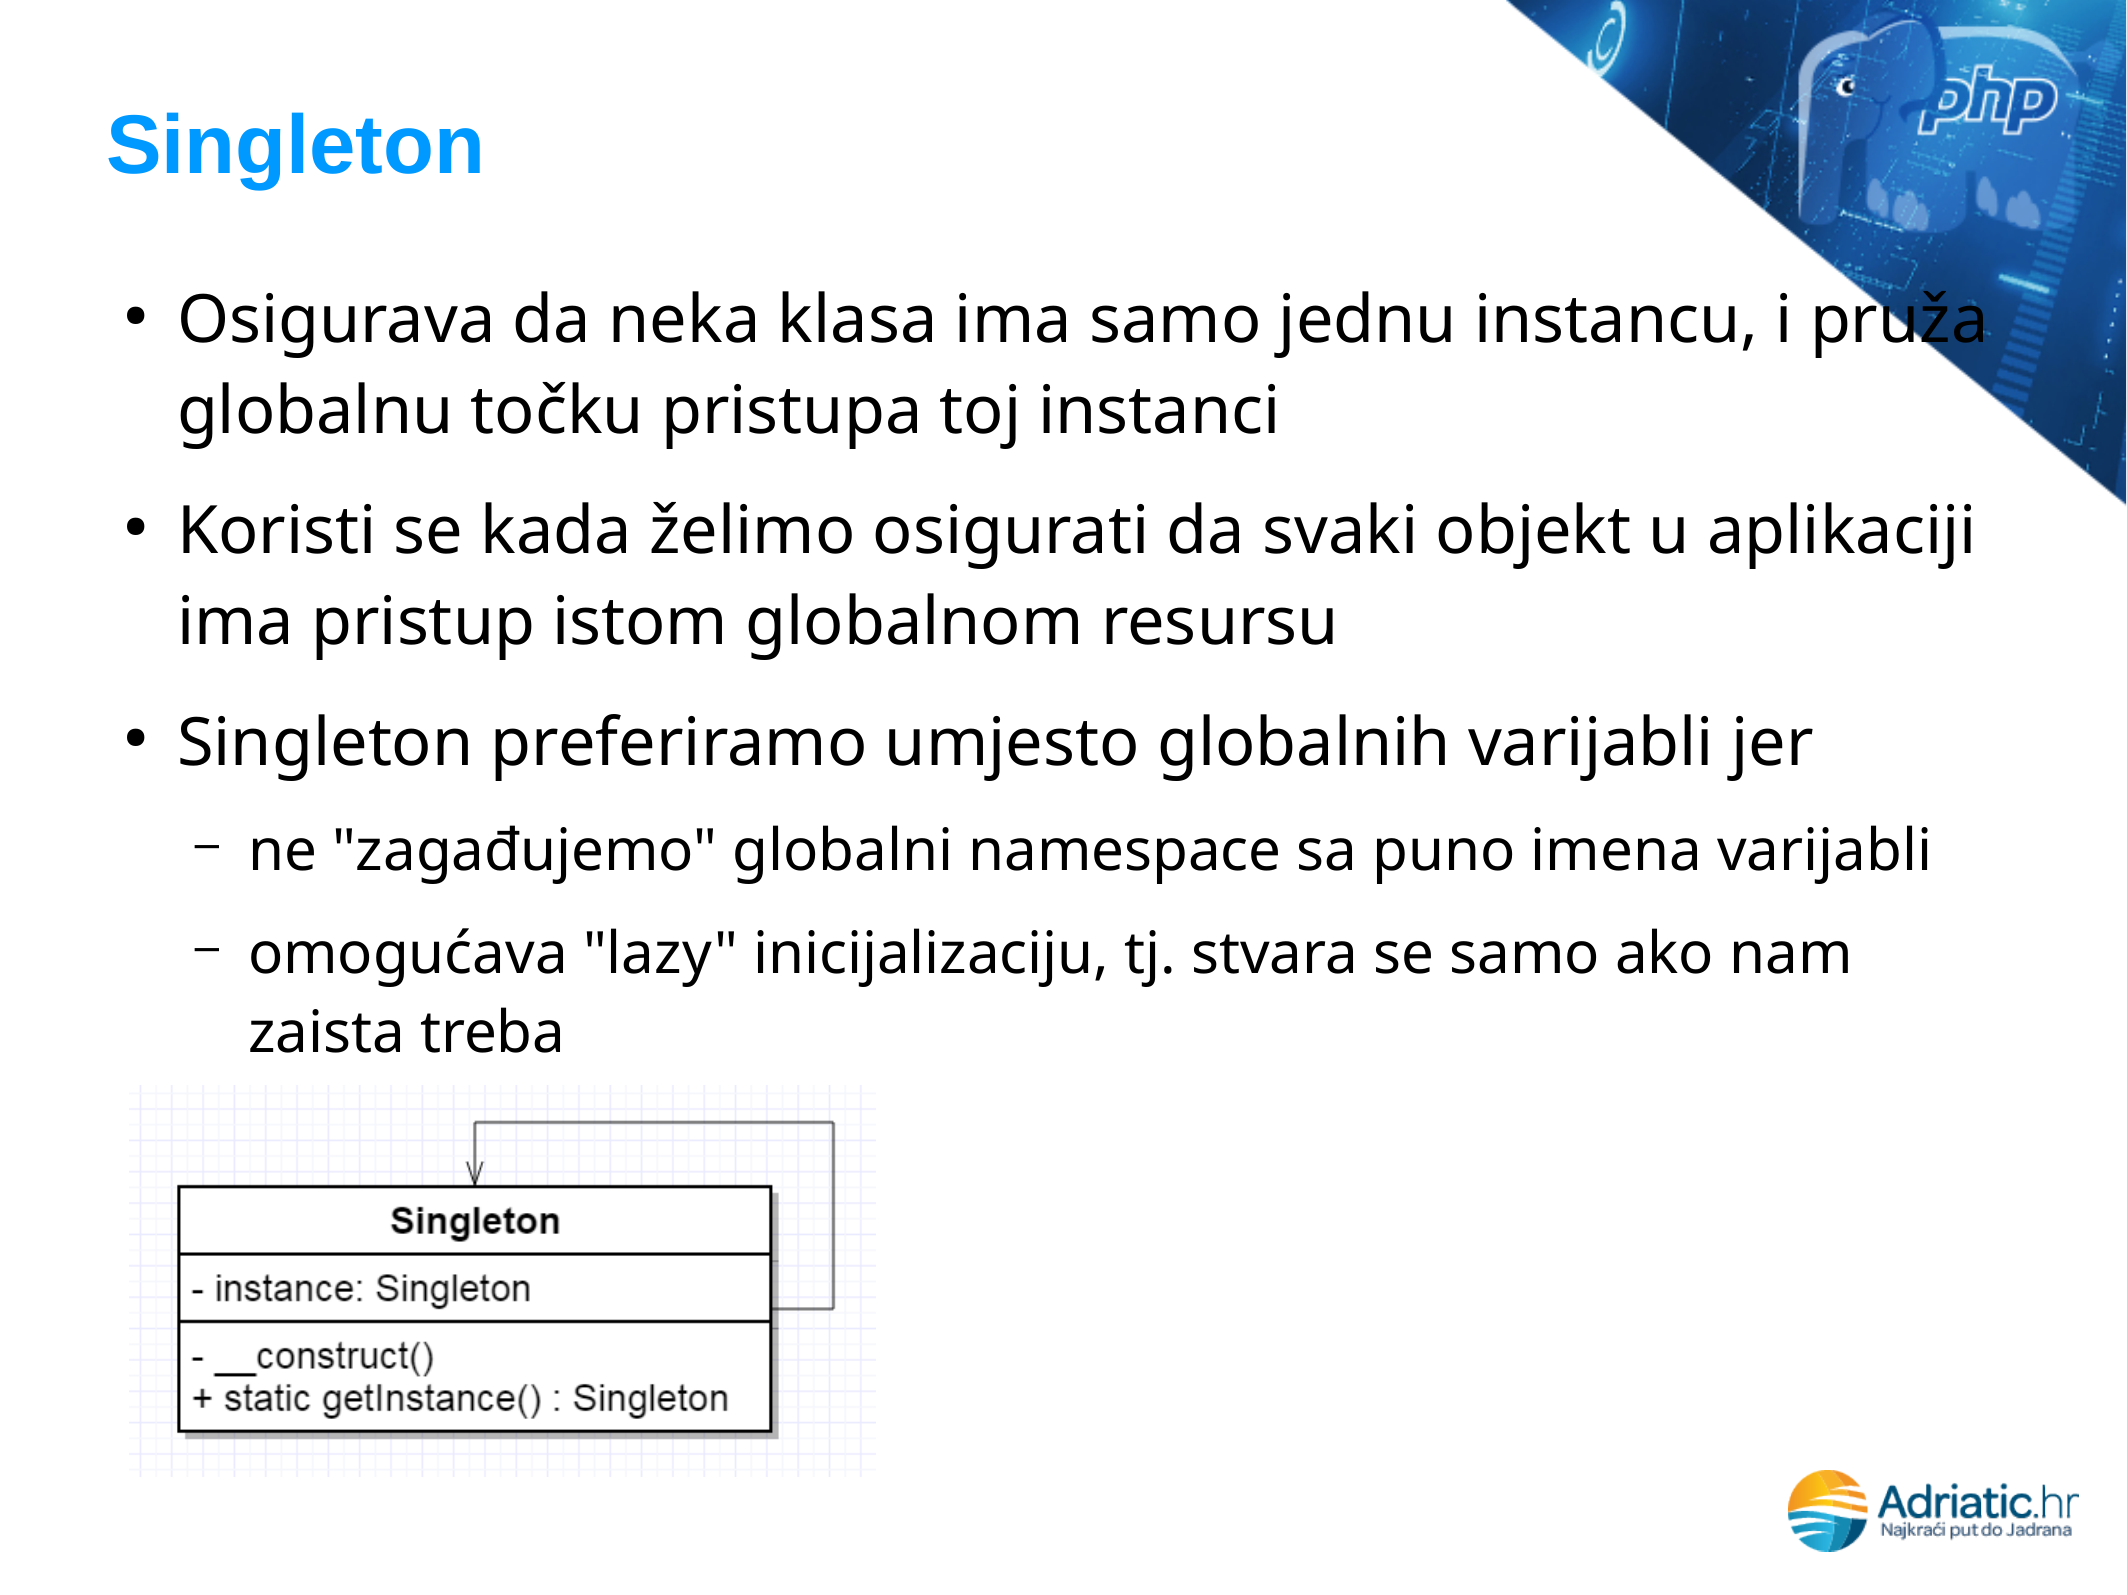

# Singleton
Osigurava da neka klasa ima samo jednu instancu, i pruža globalnu točku pristupa toj instanci
Koristi se kada želimo osigurati da svaki objekt u aplikaciji ima pristup istom globalnom resursu
Singleton preferiramo umjesto globalnih varijabli jer
ne "zagađujemo" globalni namespace sa puno imena varijabli
omogućava "lazy" inicijalizaciju, tj. stvara se samo ako nam zaista treba